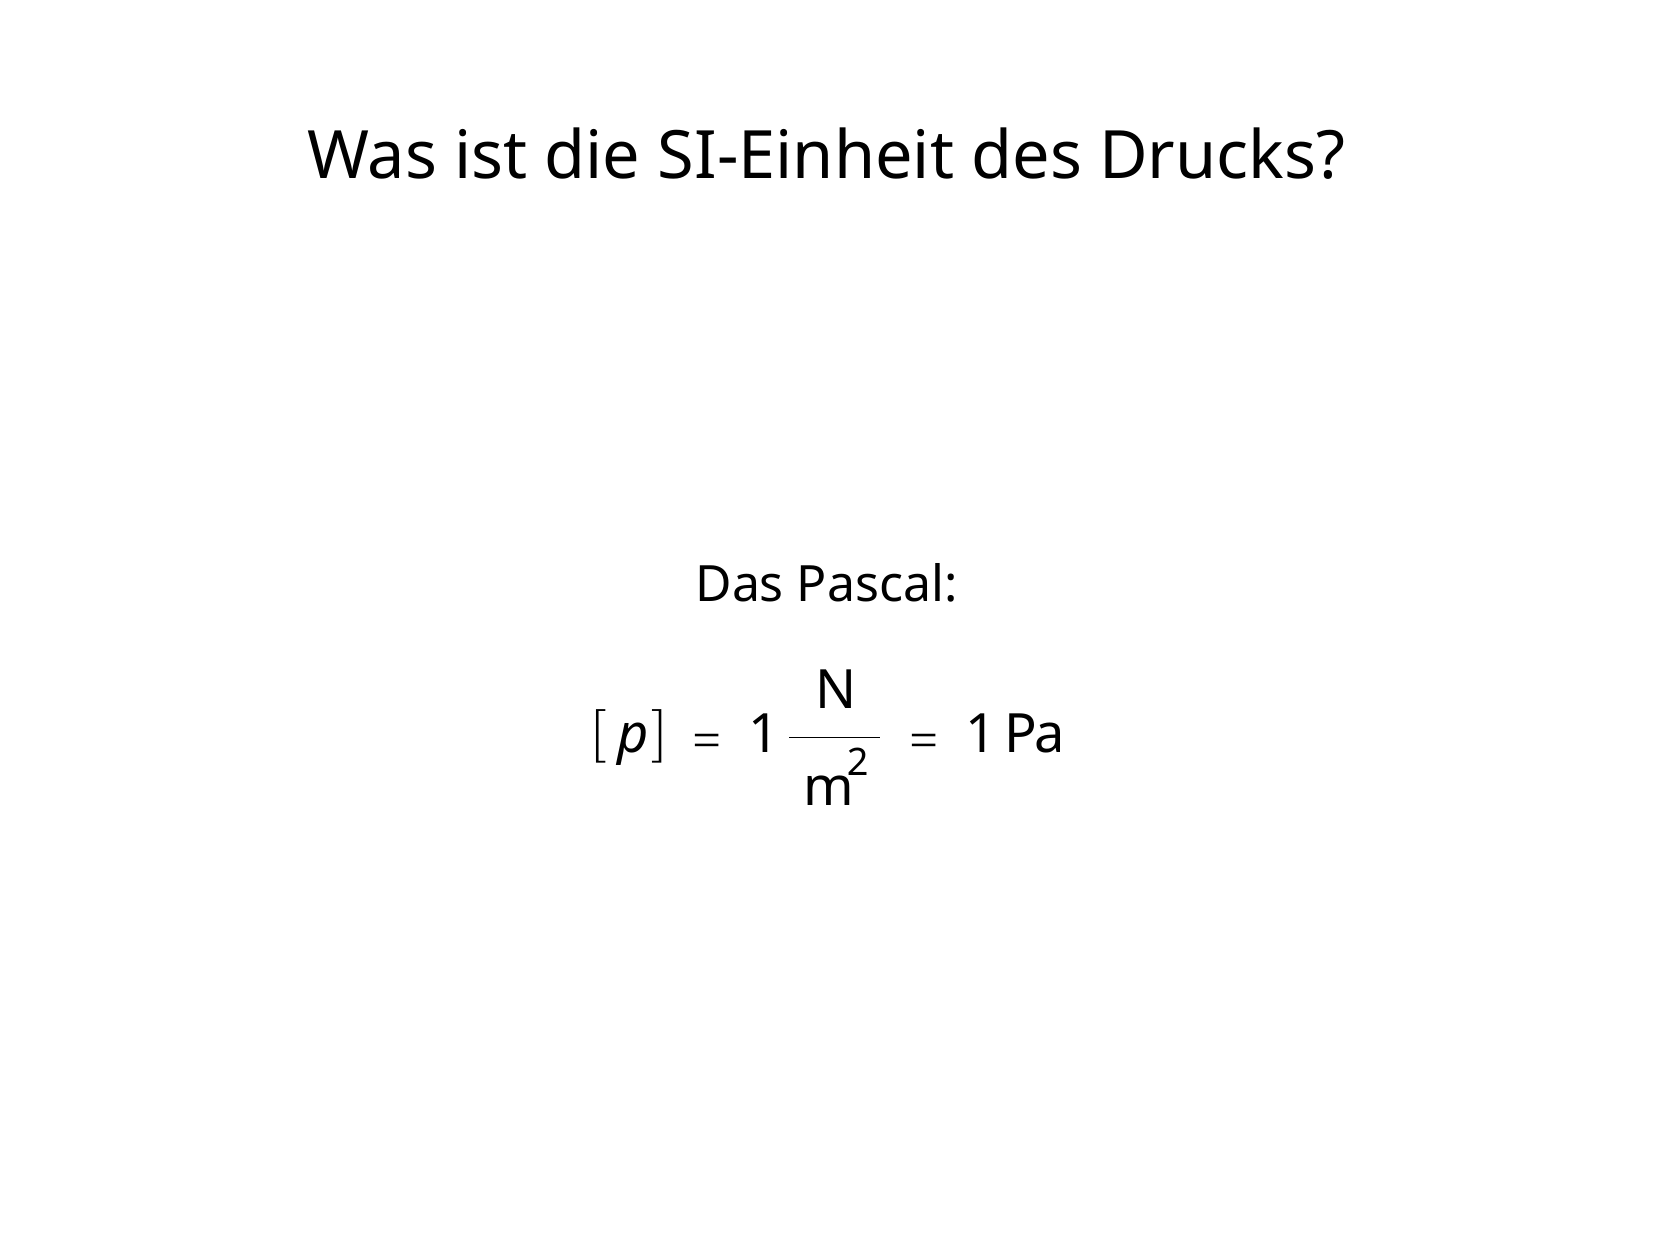

# Was ist die SI-Einheit des Drucks?
Das Pascal: